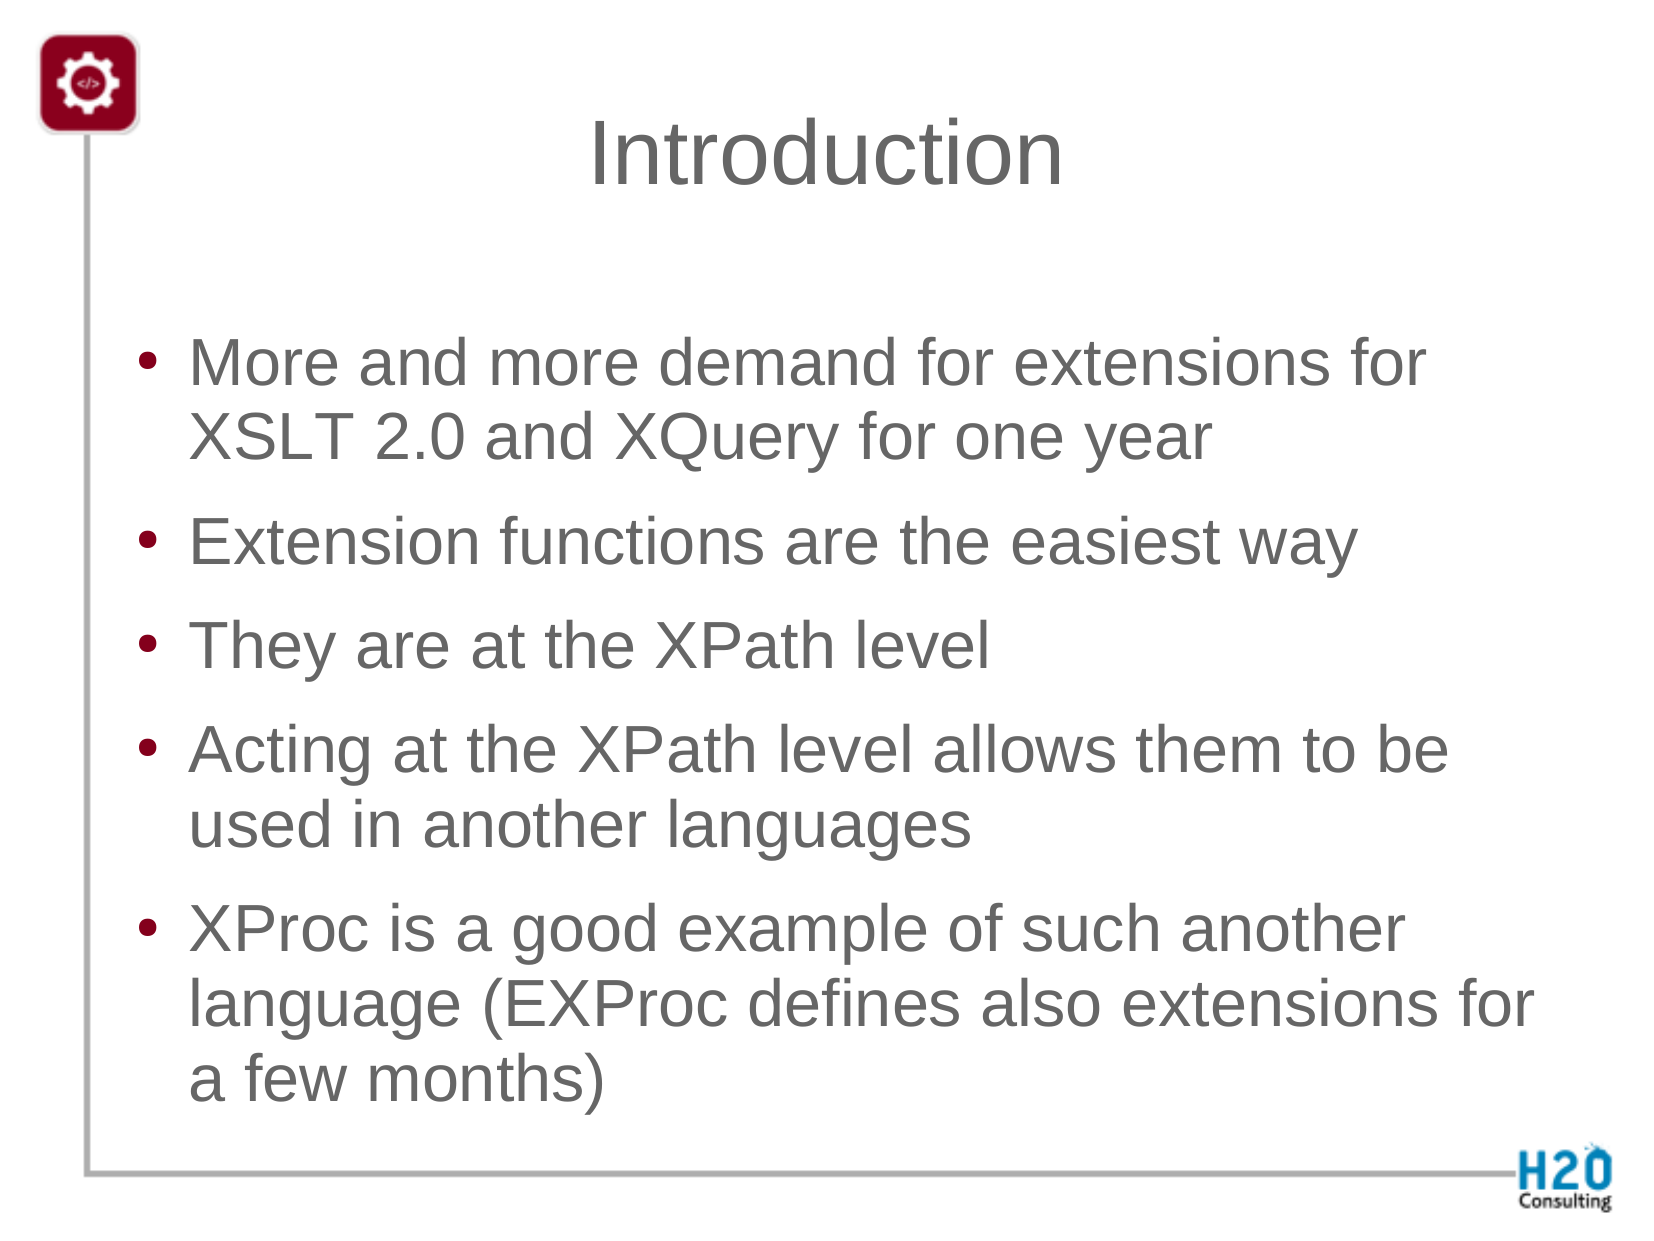

# Introduction
More and more demand for extensions for XSLT 2.0 and XQuery for one year
Extension functions are the easiest way
They are at the XPath level
Acting at the XPath level allows them to be used in another languages
XProc is a good example of such another language (EXProc defines also extensions for a few months)